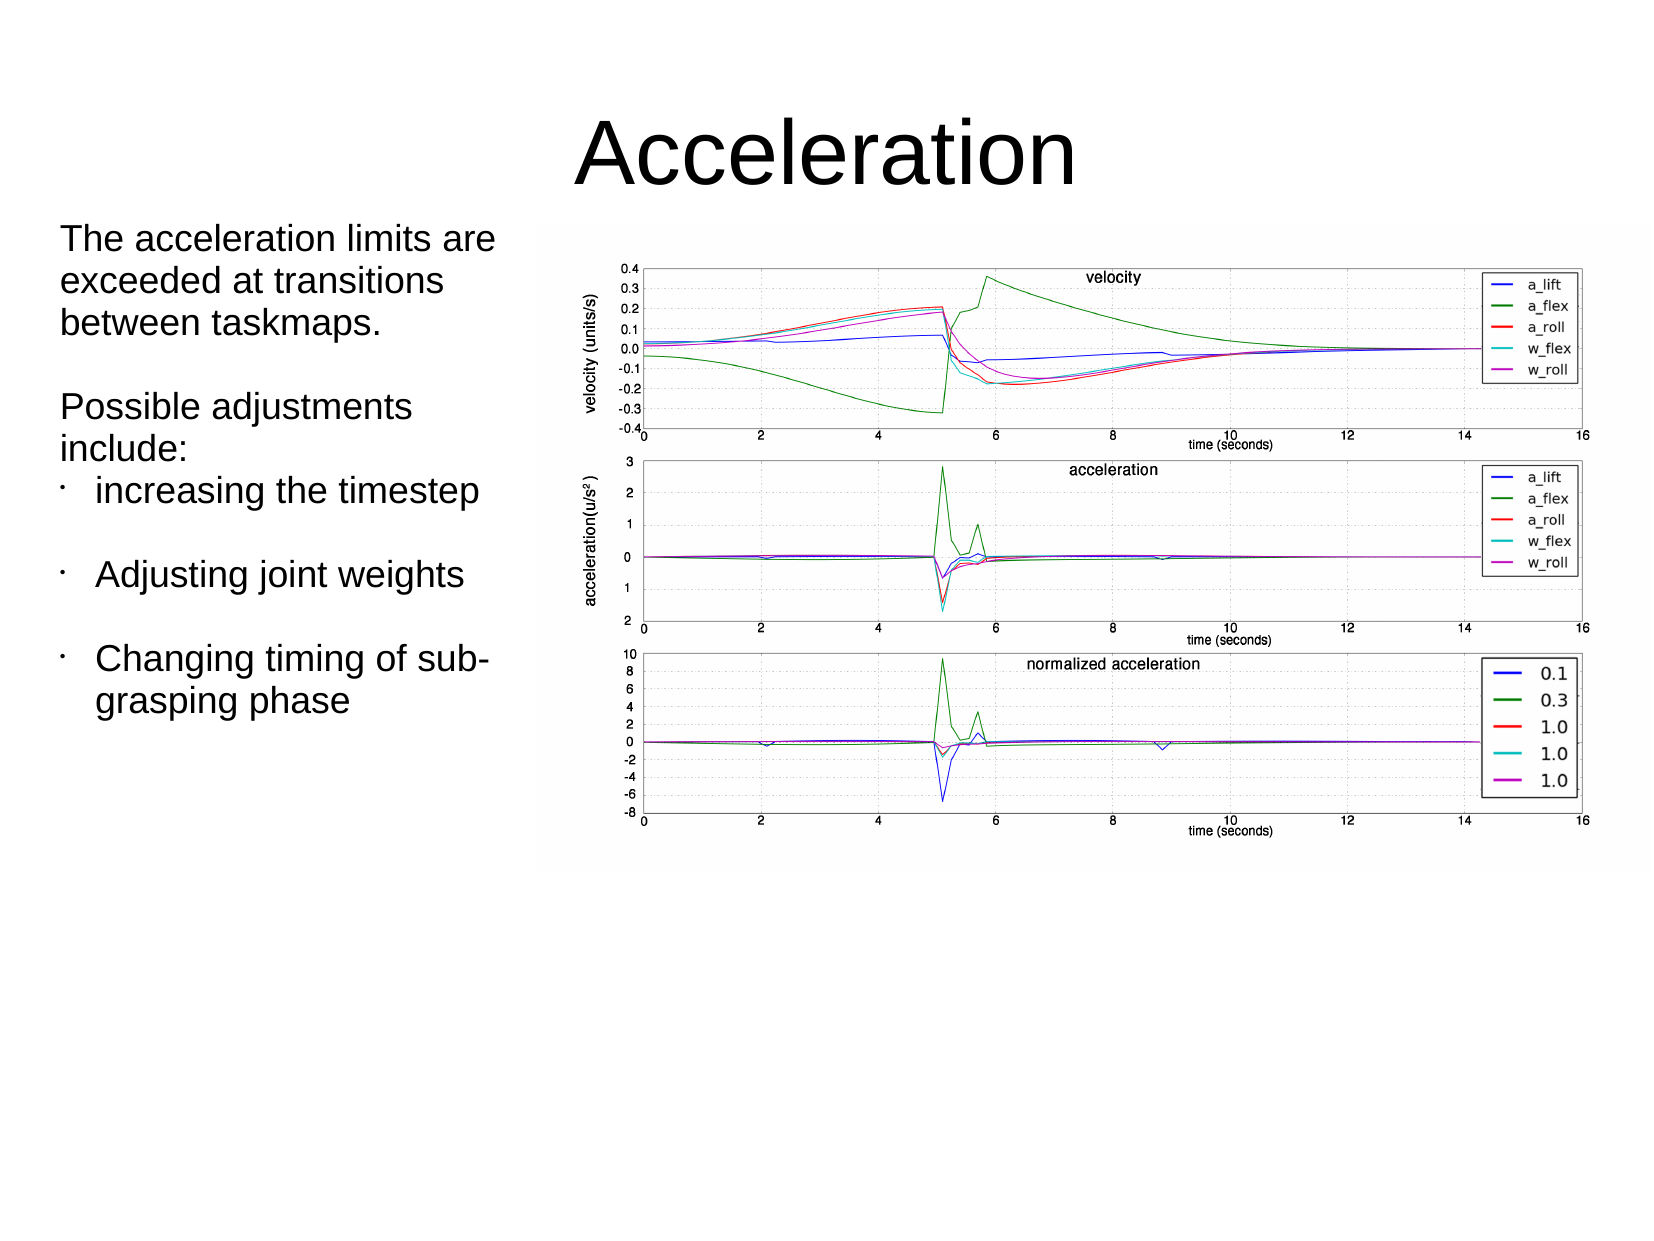

# Acceleration
The acceleration limits are exceeded at transitions between taskmaps.
Possible adjustments include:
increasing the timestep
Adjusting joint weights
Changing timing of sub-grasping phase